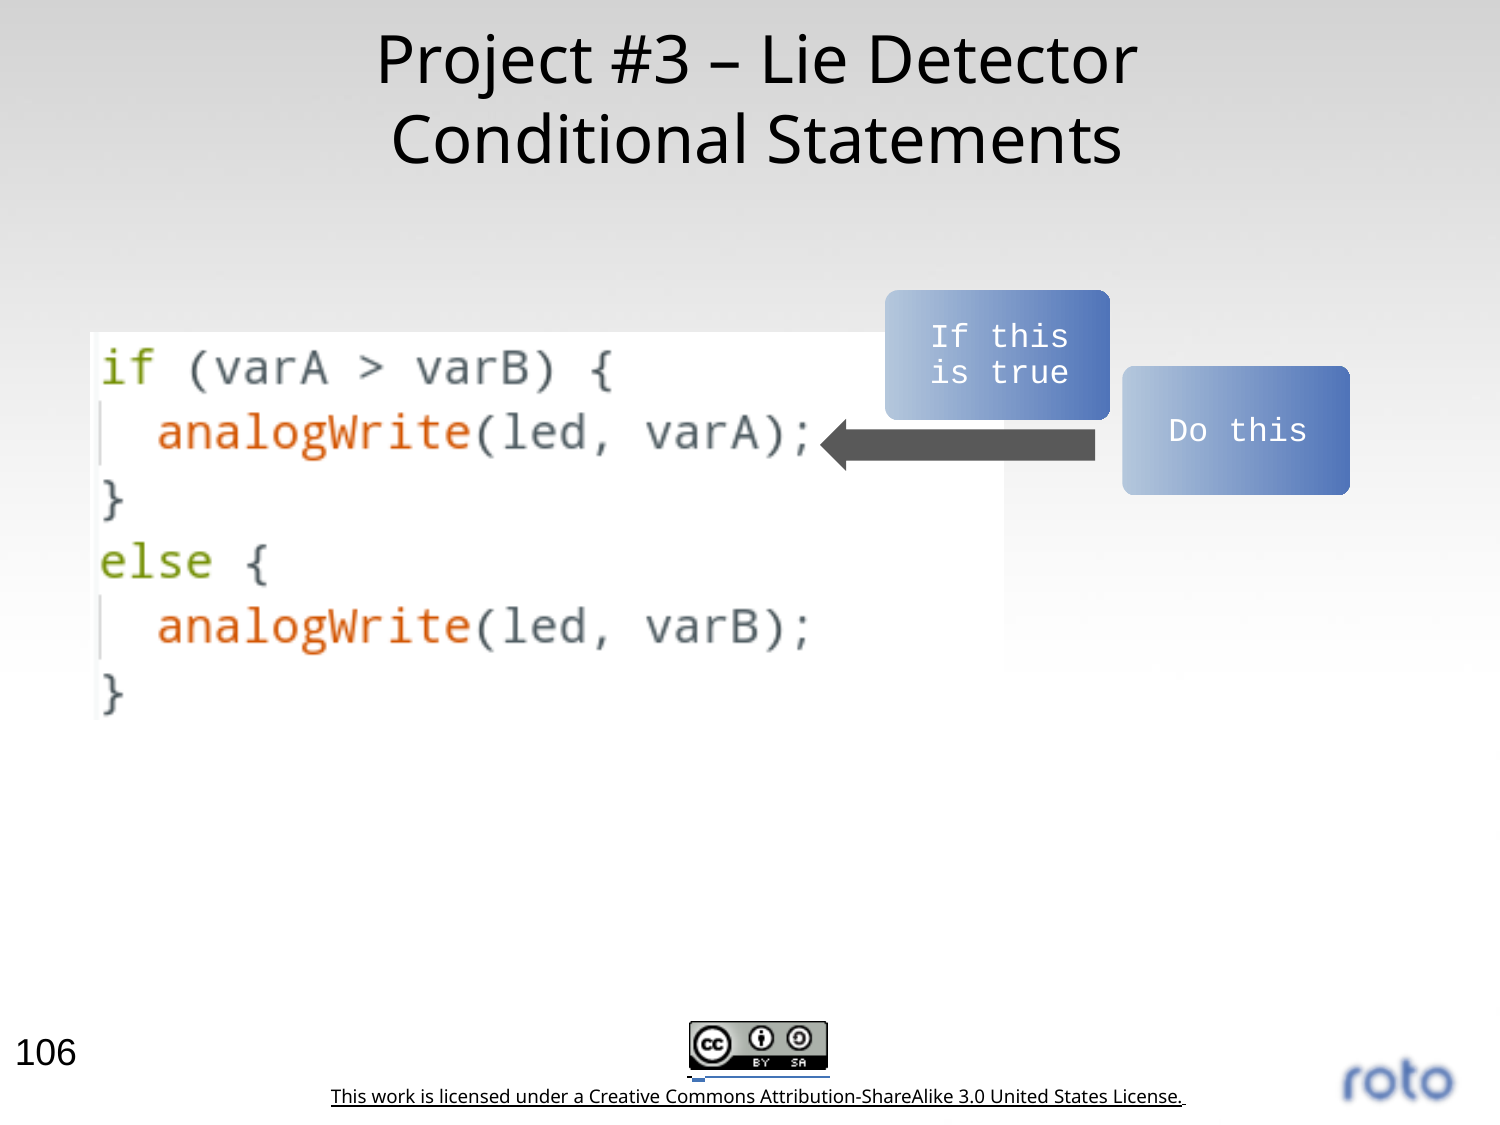

# Project #3 – Lie Detector Conditional Statements
If this is true
Do this